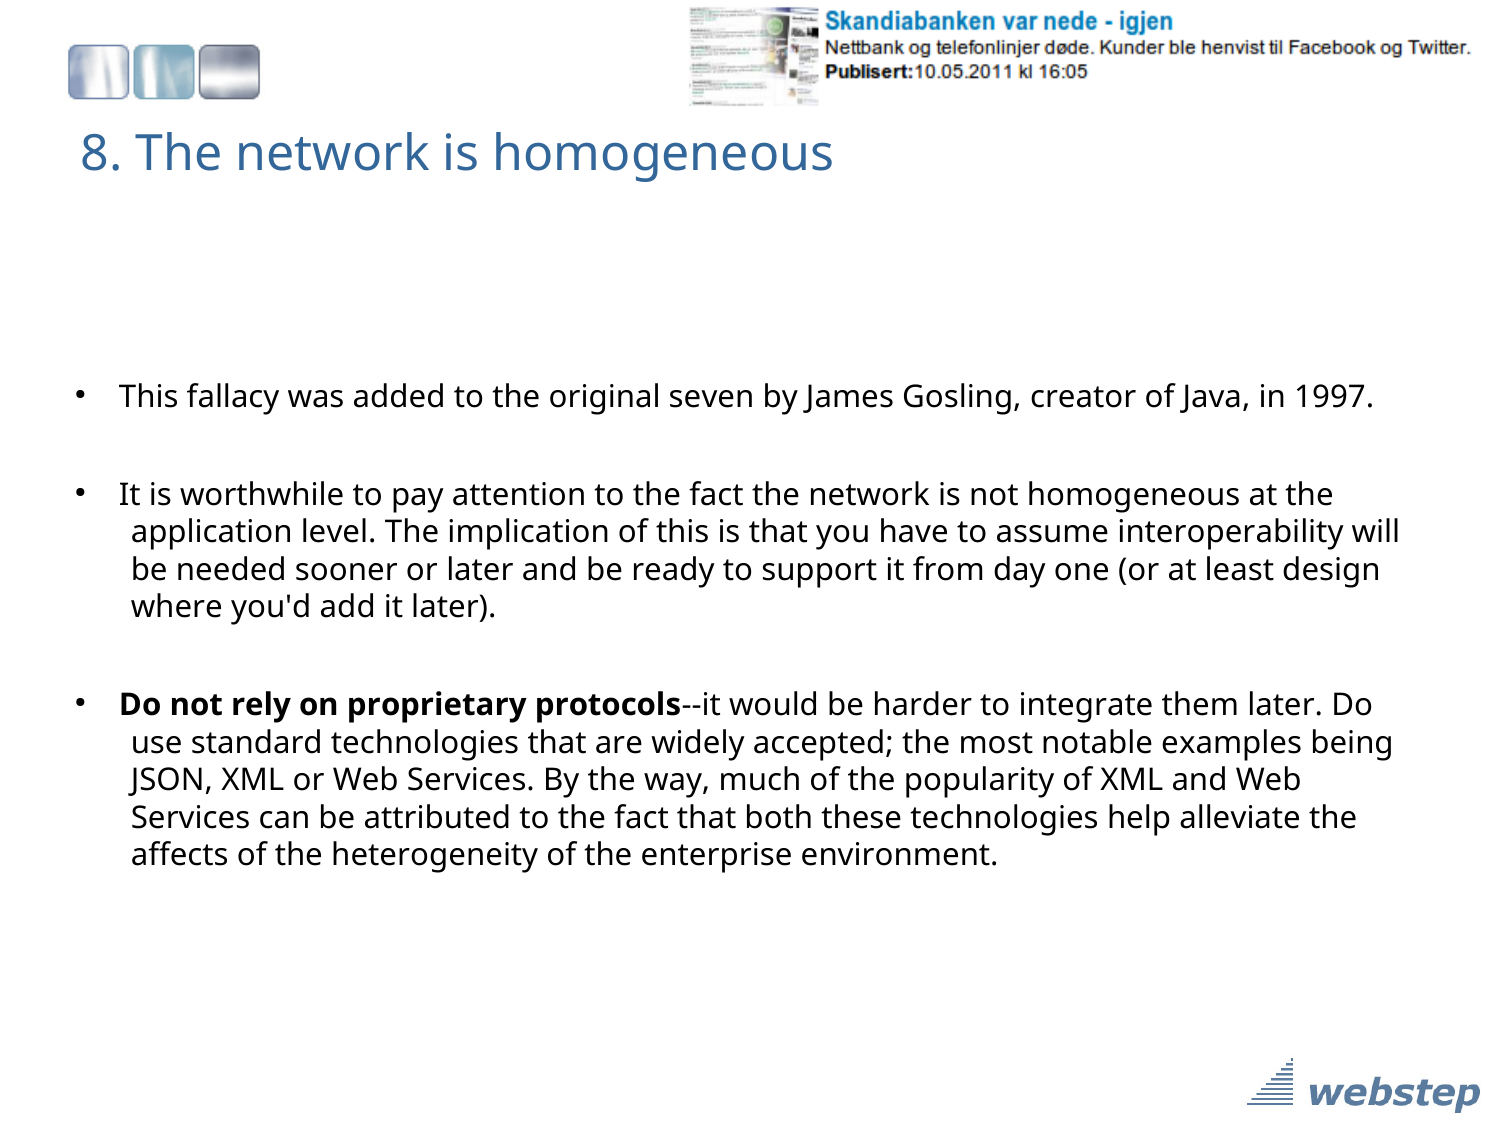

# 8. The network is homogeneous
 This fallacy was added to the original seven by James Gosling, creator of Java, in 1997.
 It is worthwhile to pay attention to the fact the network is not homogeneous at the application level. The implication of this is that you have to assume interoperability will be needed sooner or later and be ready to support it from day one (or at least design where you'd add it later).
 Do not rely on proprietary protocols--it would be harder to integrate them later. Do use standard technologies that are widely accepted; the most notable examples being JSON, XML or Web Services. By the way, much of the popularity of XML and Web Services can be attributed to the fact that both these technologies help alleviate the affects of the heterogeneity of the enterprise environment.